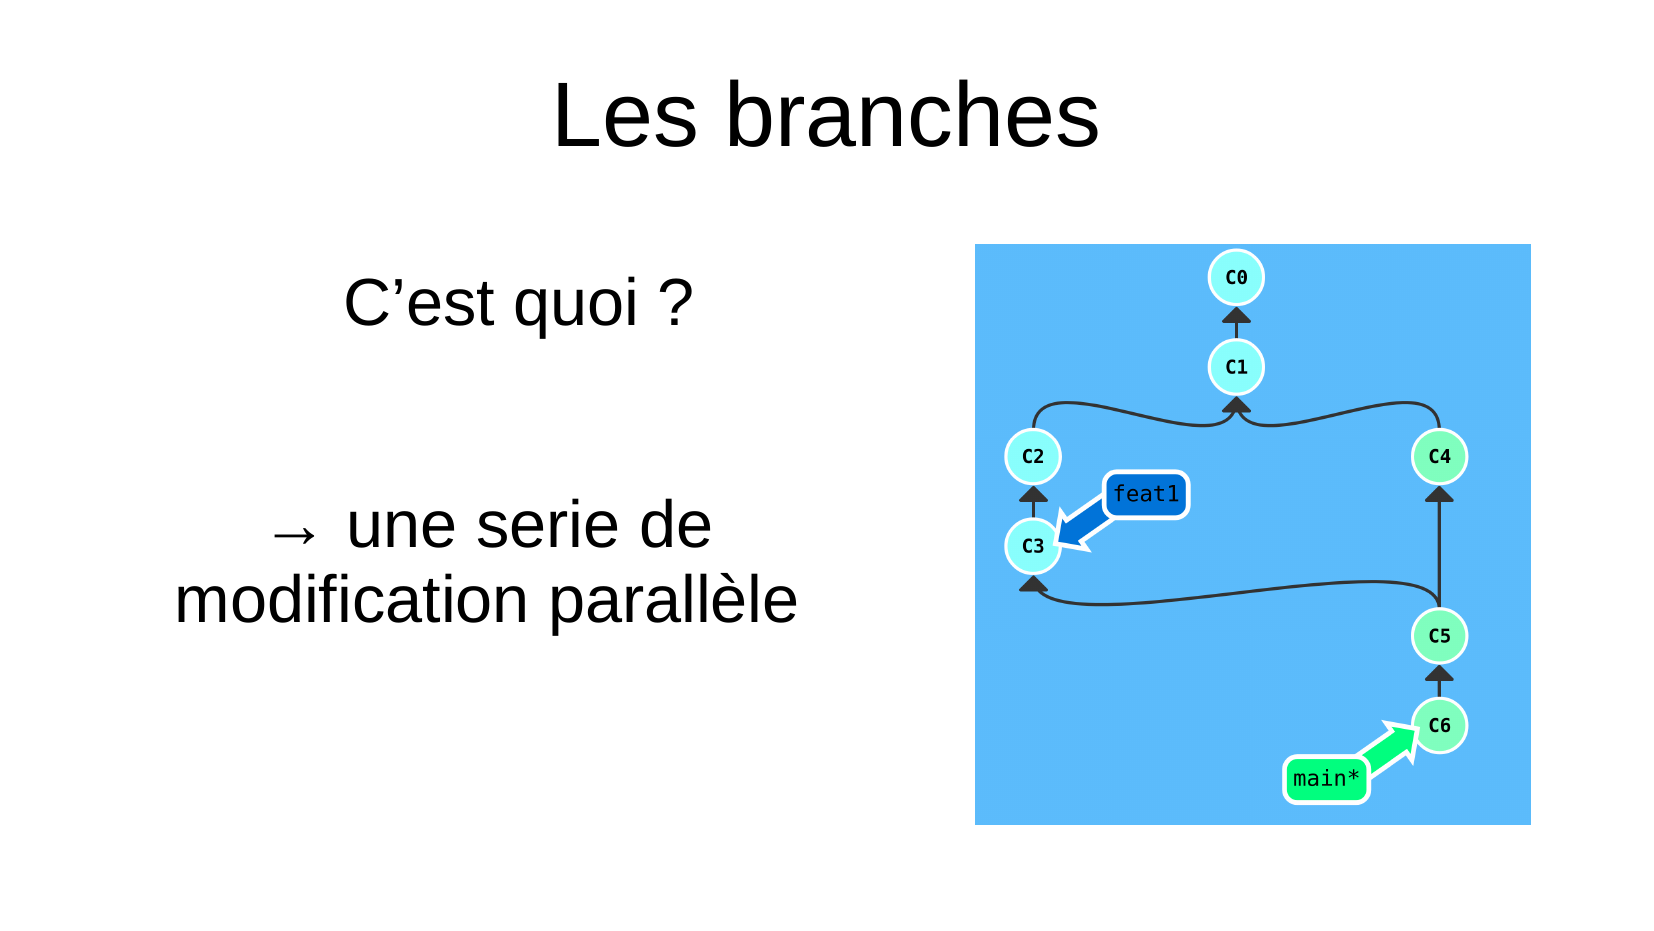

Les branches
# C’est quoi ?
→ une serie de modification parallèle